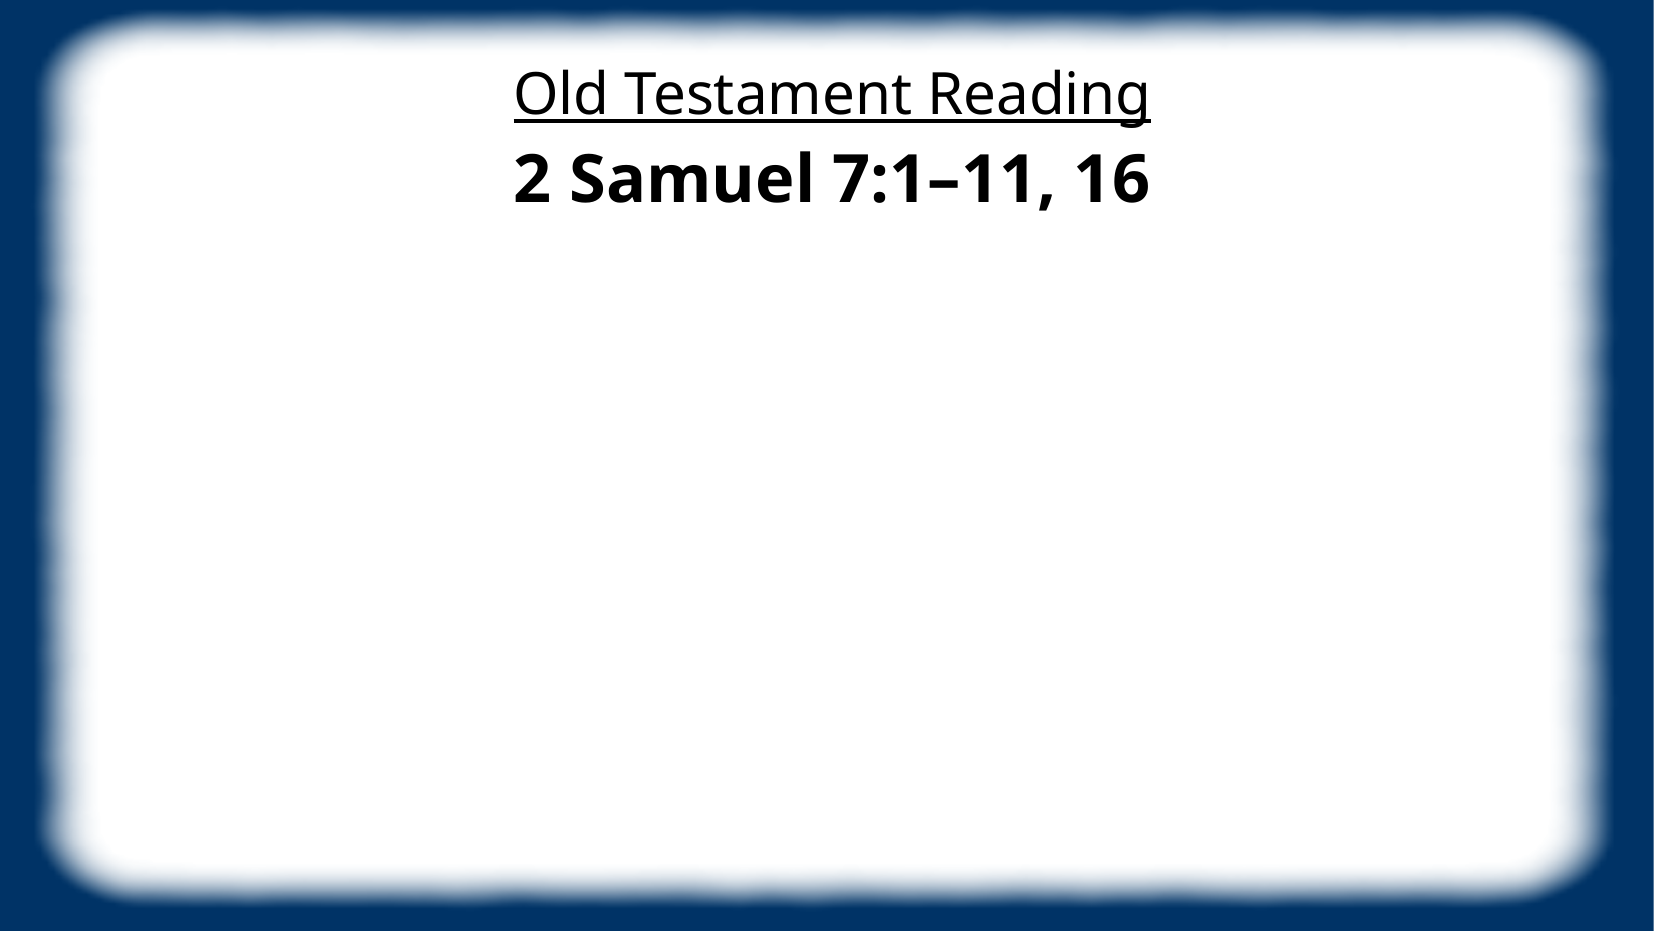

Old Testament Reading
2 Samuel 7:1–11, 16